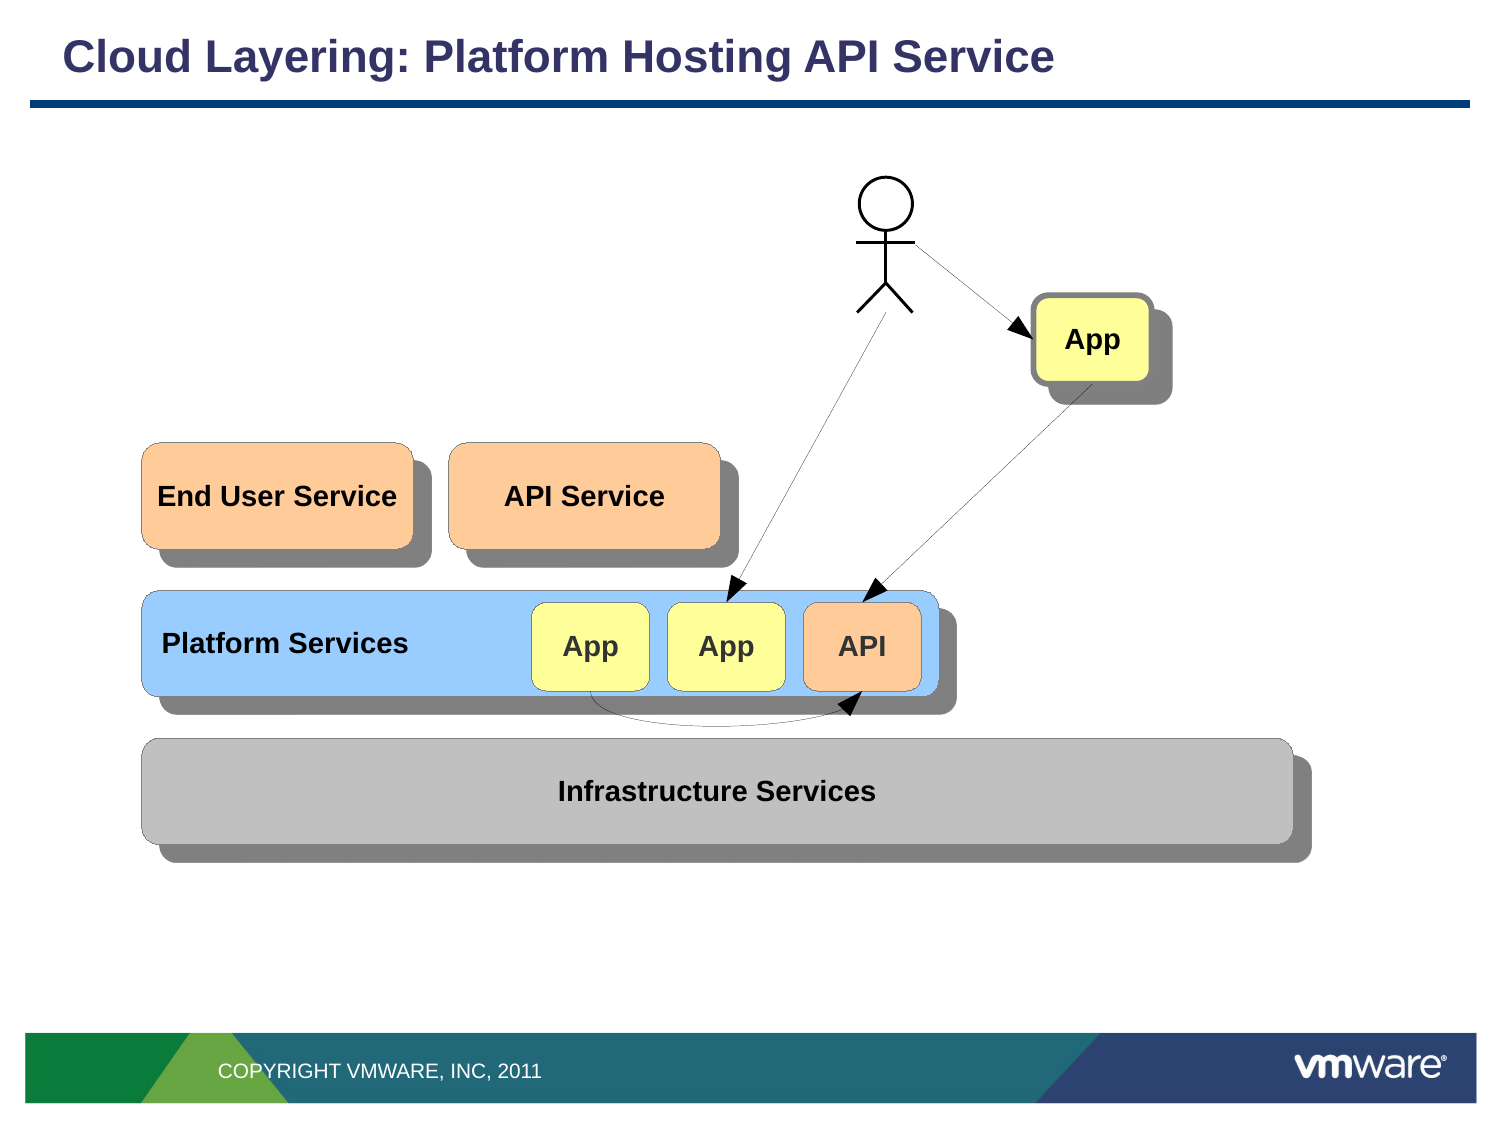

# Cloud Layering: Platform Hosting API Service
App
End User Service
API Service
Platform Services
App
App
API
Infrastructure Services